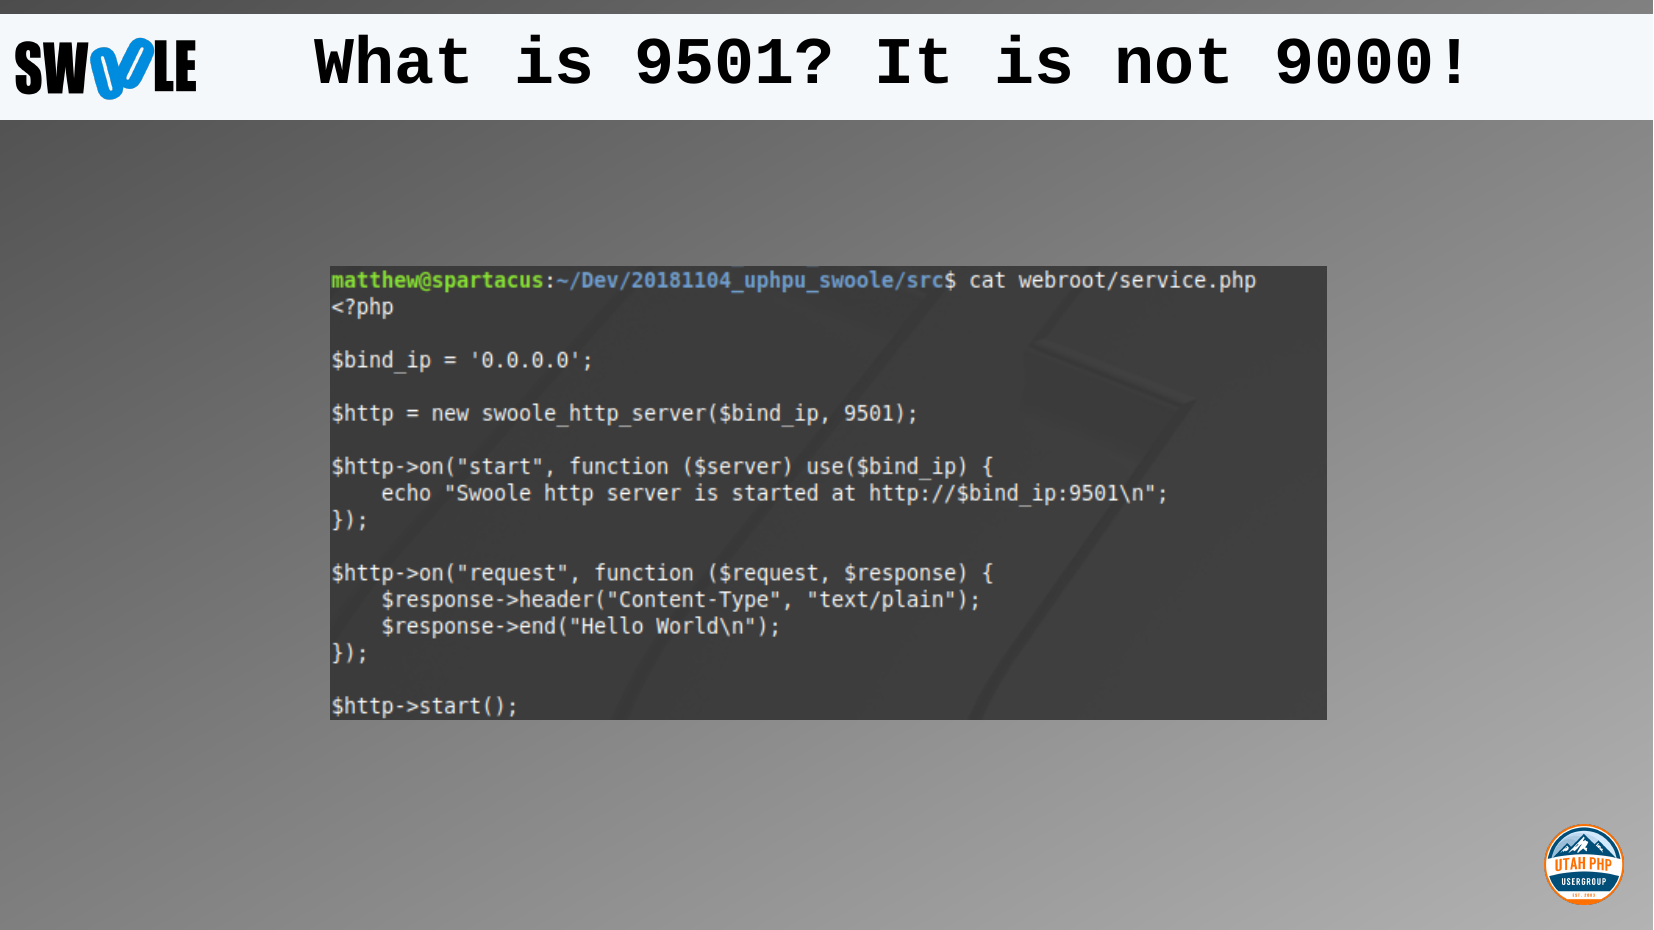

# What is 9501? It is not 9000!